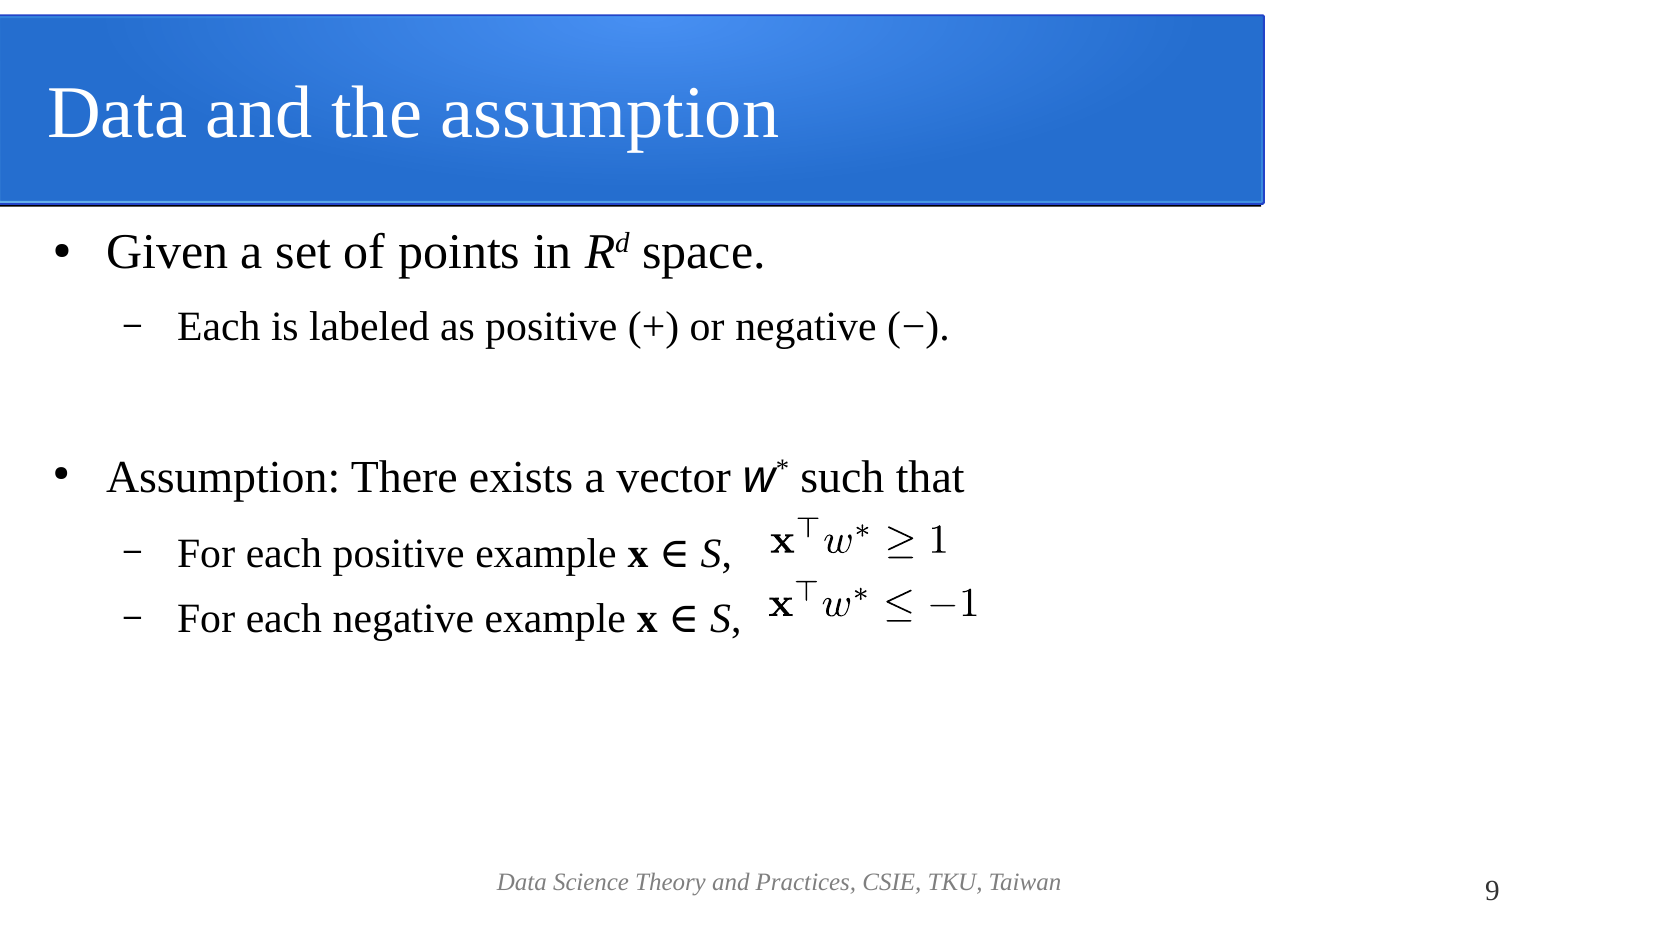

# Data and the assumption
Given a set of points in Rd space.
Each is labeled as positive (+) or negative (−).
Assumption: There exists a vector w* such that
For each positive example x ∈ S,
For each negative example x ∈ S,
Data Science Theory and Practices, CSIE, TKU, Taiwan
9